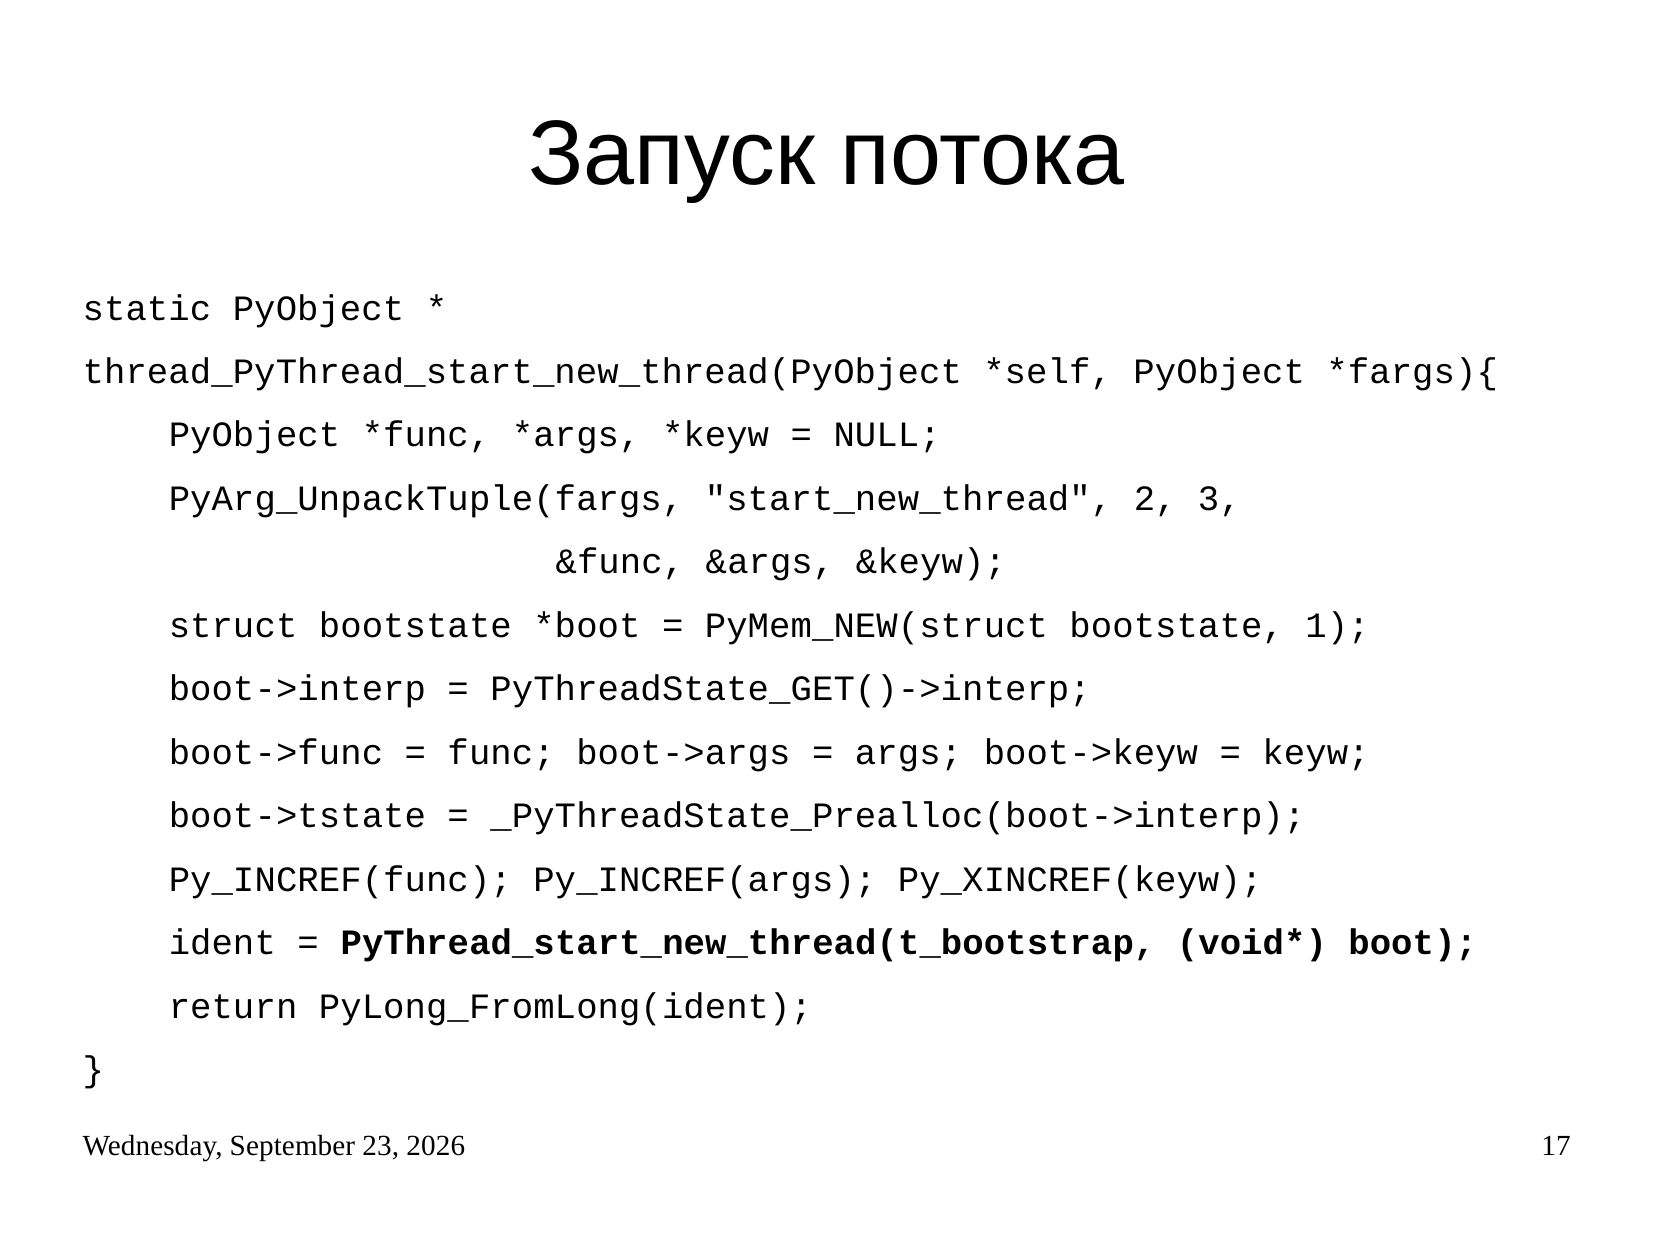

# Запуск потока
static PyObject *
thread_PyThread_start_new_thread(PyObject *self, PyObject *fargs){
 PyObject *func, *args, *keyw = NULL;
 PyArg_UnpackTuple(fargs, "start_new_thread", 2, 3,
 &func, &args, &keyw);
 struct bootstate *boot = PyMem_NEW(struct bootstate, 1);
 boot->interp = PyThreadState_GET()->interp;
 boot->func = func; boot->args = args; boot->keyw = keyw;
 boot->tstate = _PyThreadState_Prealloc(boot->interp);
 Py_INCREF(func); Py_INCREF(args); Py_XINCREF(keyw);
 ident = PyThread_start_new_thread(t_bootstrap, (void*) boot);
 return PyLong_FromLong(ident);
}
17